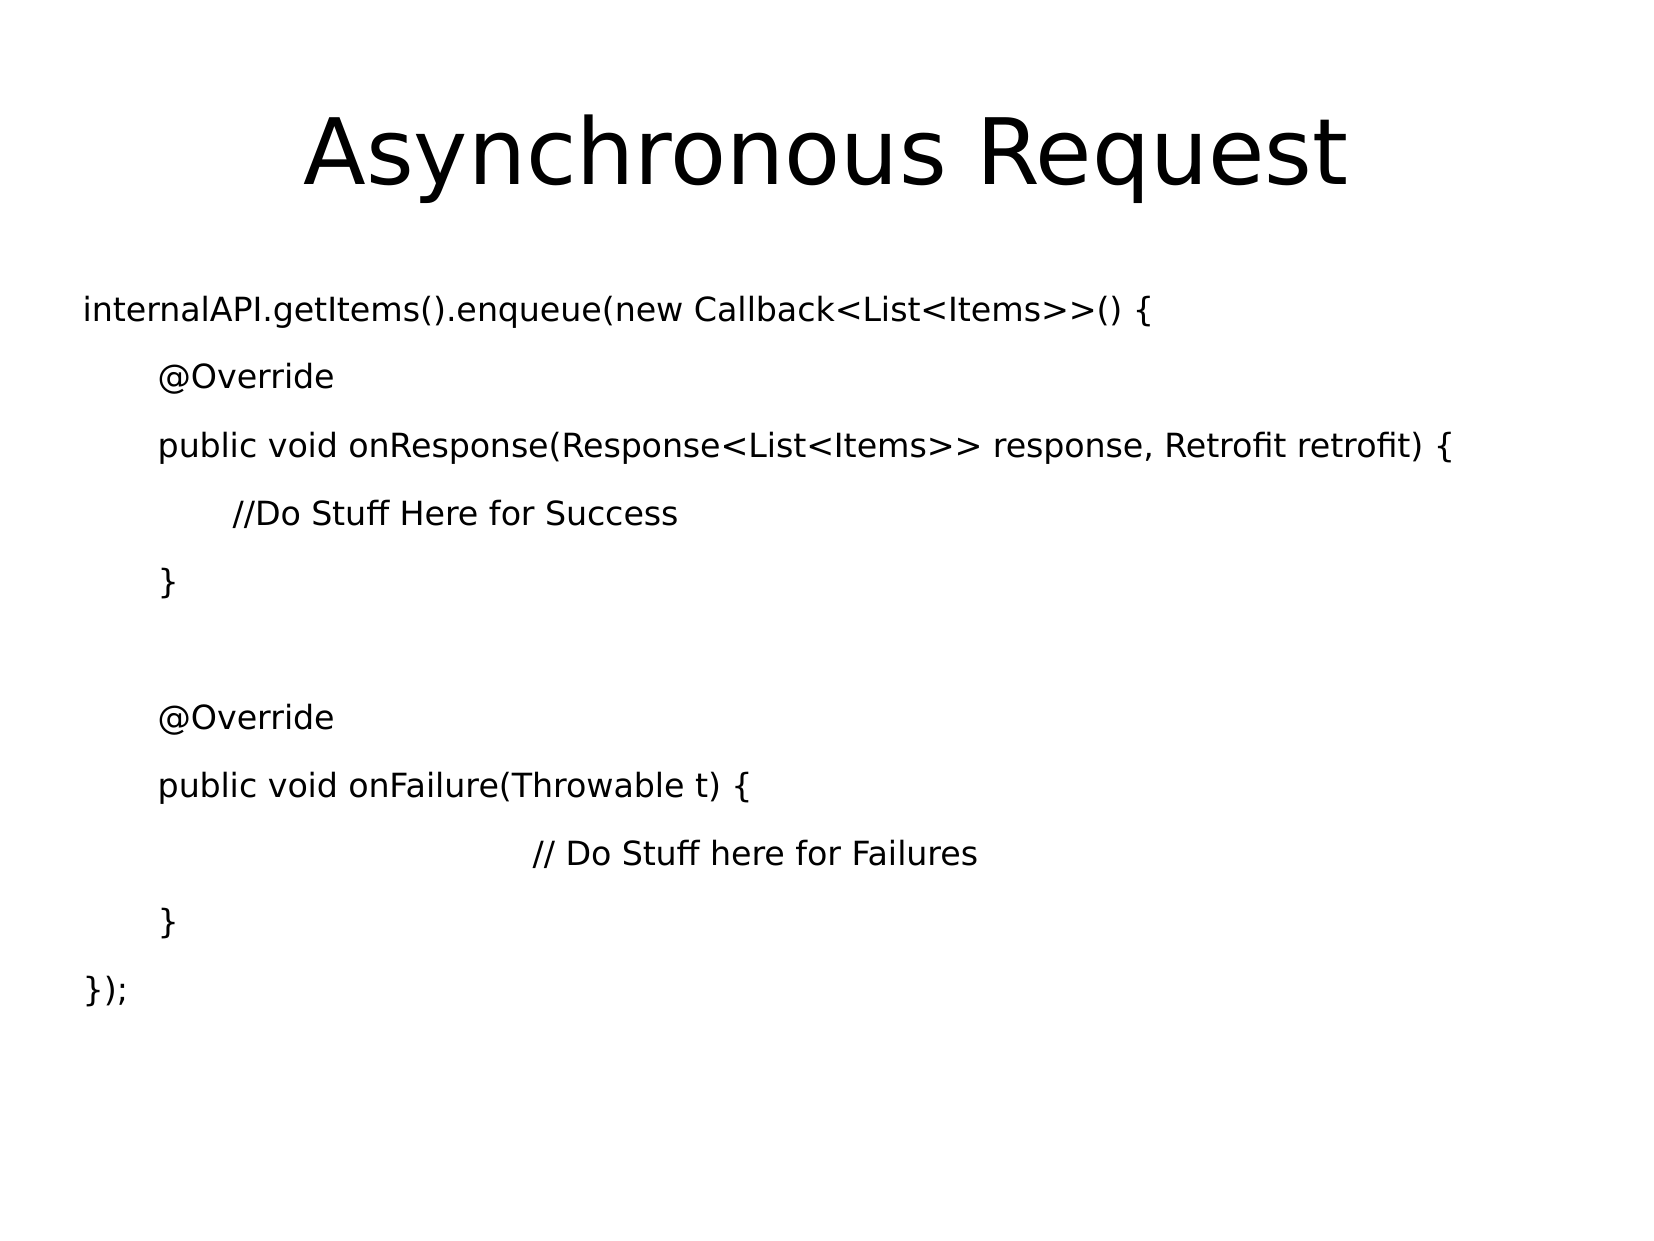

# Asynchronous Request
internalAPI.getItems().enqueue(new Callback<List<Items>>() {
 	@Override
 	public void onResponse(Response<List<Items>> response, Retrofit retrofit) {
 	 	//Do Stuff Here for Success
 	}
 	@Override
 	public void onFailure(Throwable t) {
 					 	// Do Stuff here for Failures
 	}
});